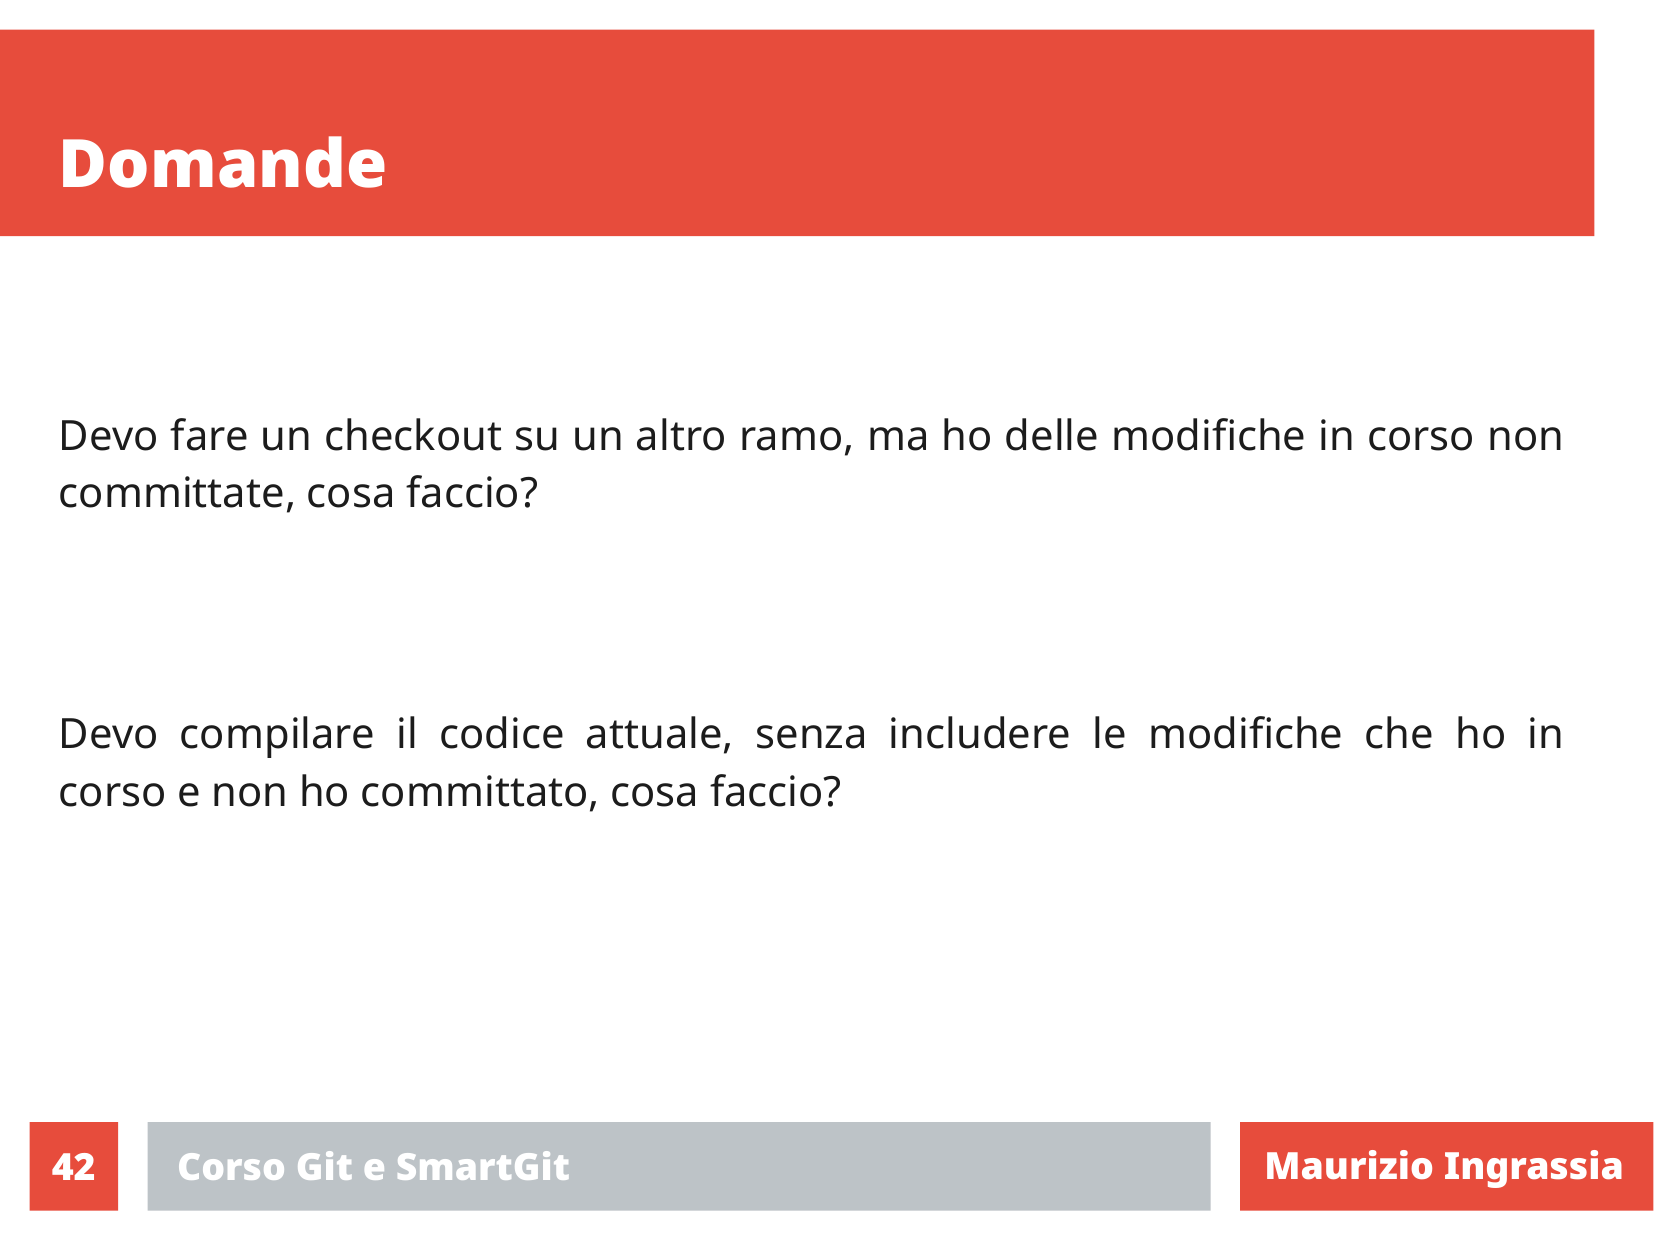

# Domande
Devo fare un checkout su un altro ramo, ma ho delle modifiche in corso non committate, cosa faccio?
Devo compilare il codice attuale, senza includere le modifiche che ho in corso e non ho committato, cosa faccio?
42
Corso Git e SmartGit
Maurizio Ingrassia